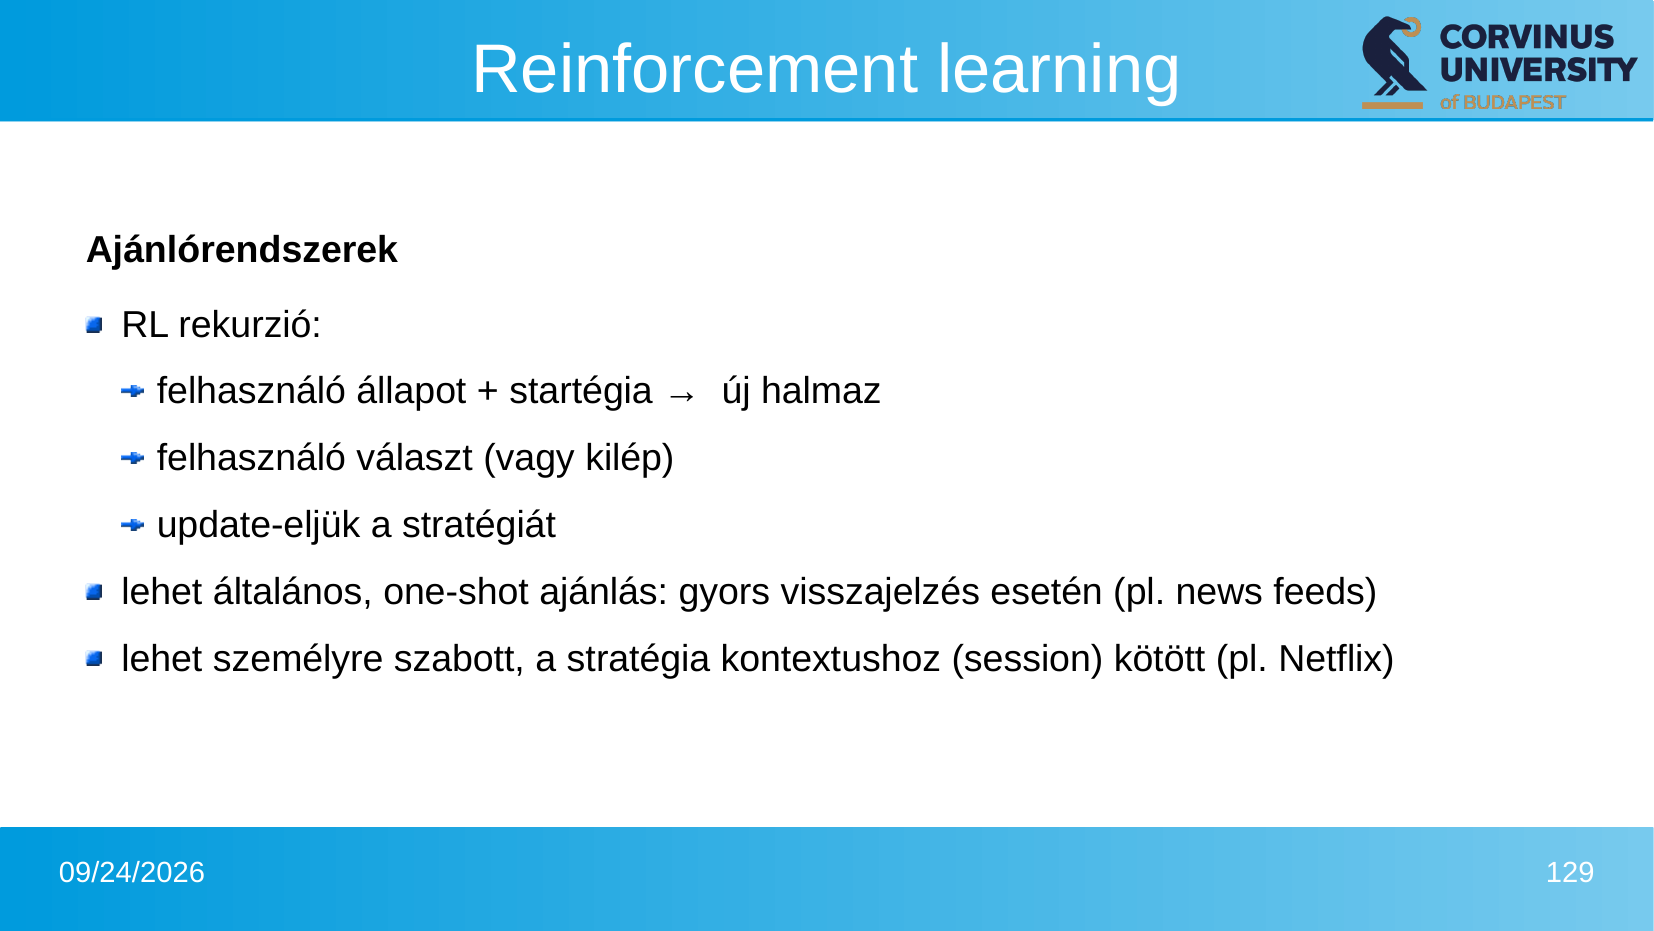

# Reinforcement learning
Ajánlórendszerek
RL rekurzió:
felhasználó állapot + startégia → új halmaz
felhasználó választ (vagy kilép)
update-eljük a stratégiát
lehet általános, one-shot ajánlás: gyors visszajelzés esetén (pl. news feeds)
lehet személyre szabott, a stratégia kontextushoz (session) kötött (pl. Netflix)
129